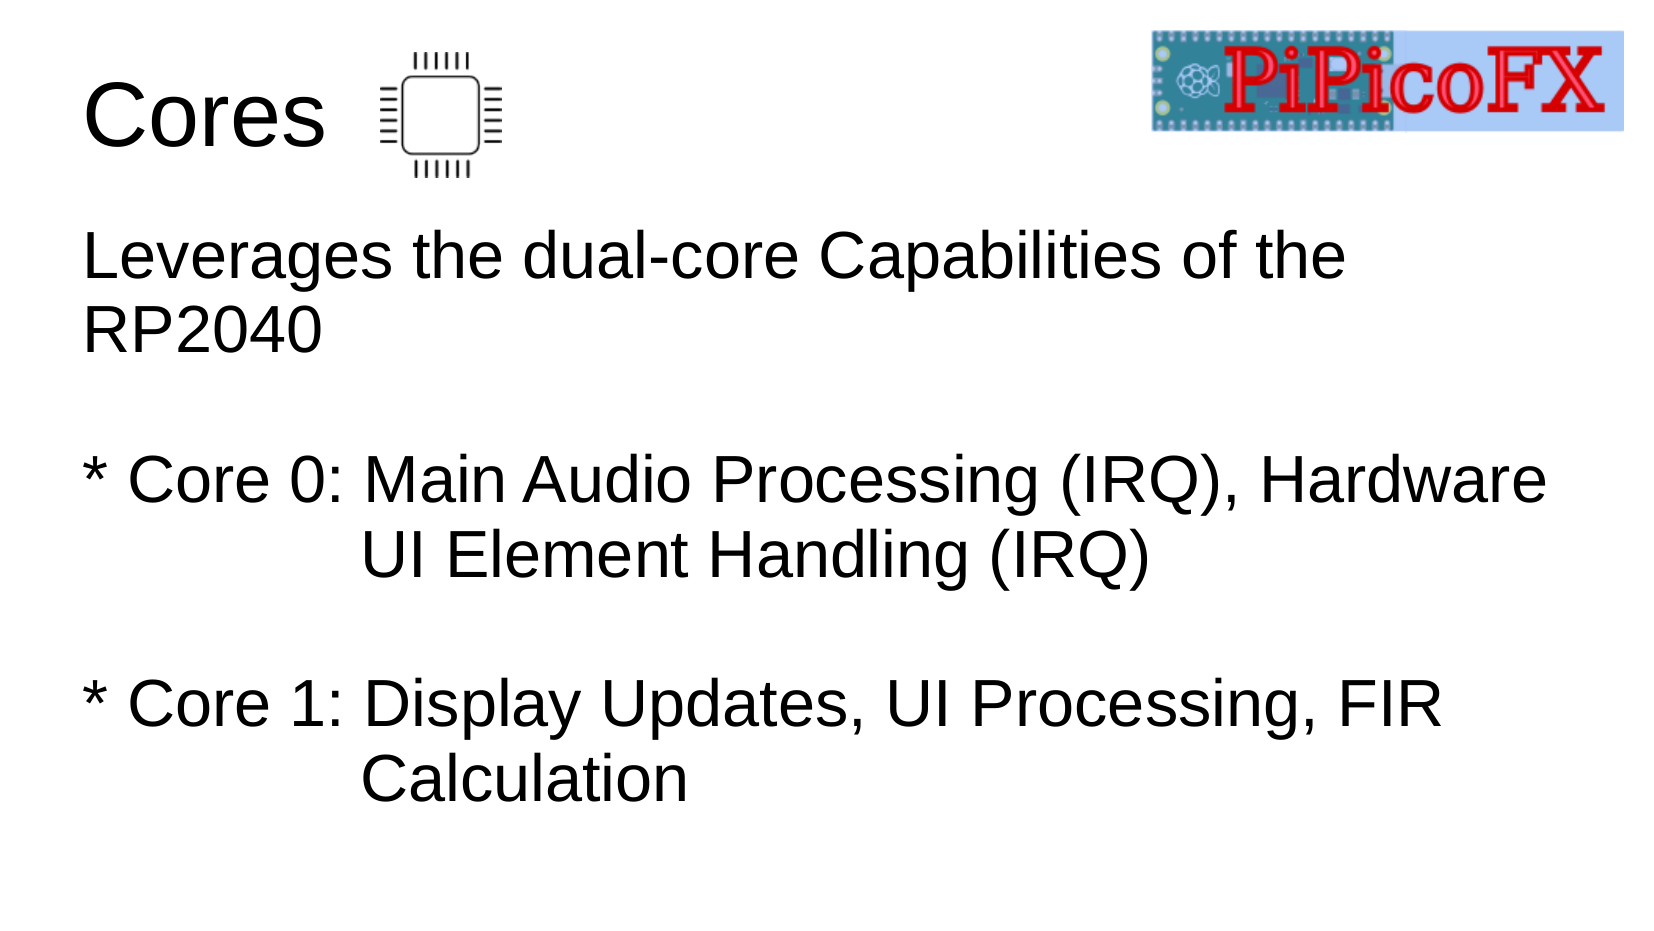

# Cores
Leverages the dual-core Capabilities of the RP2040
* Core 0: Main Audio Processing (IRQ), Hardware
 UI Element Handling (IRQ)
* Core 1: Display Updates, UI Processing, FIR
 Calculation